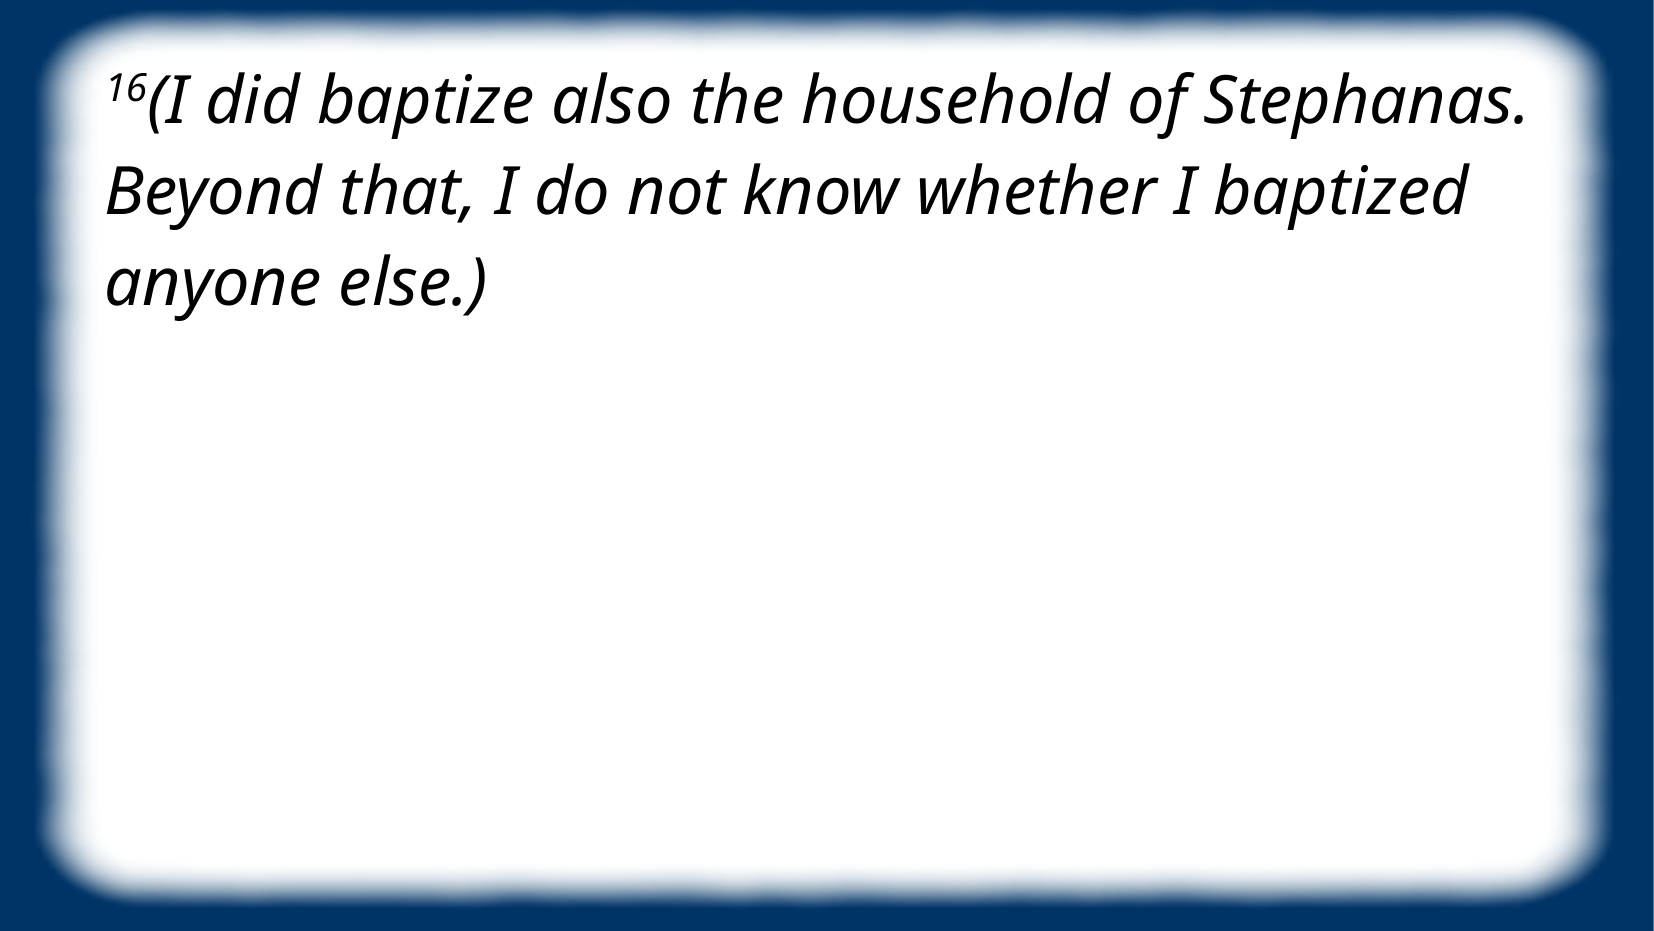

16(I did baptize also the household of Stephanas. Beyond that, I do not know whether I baptized anyone else.)